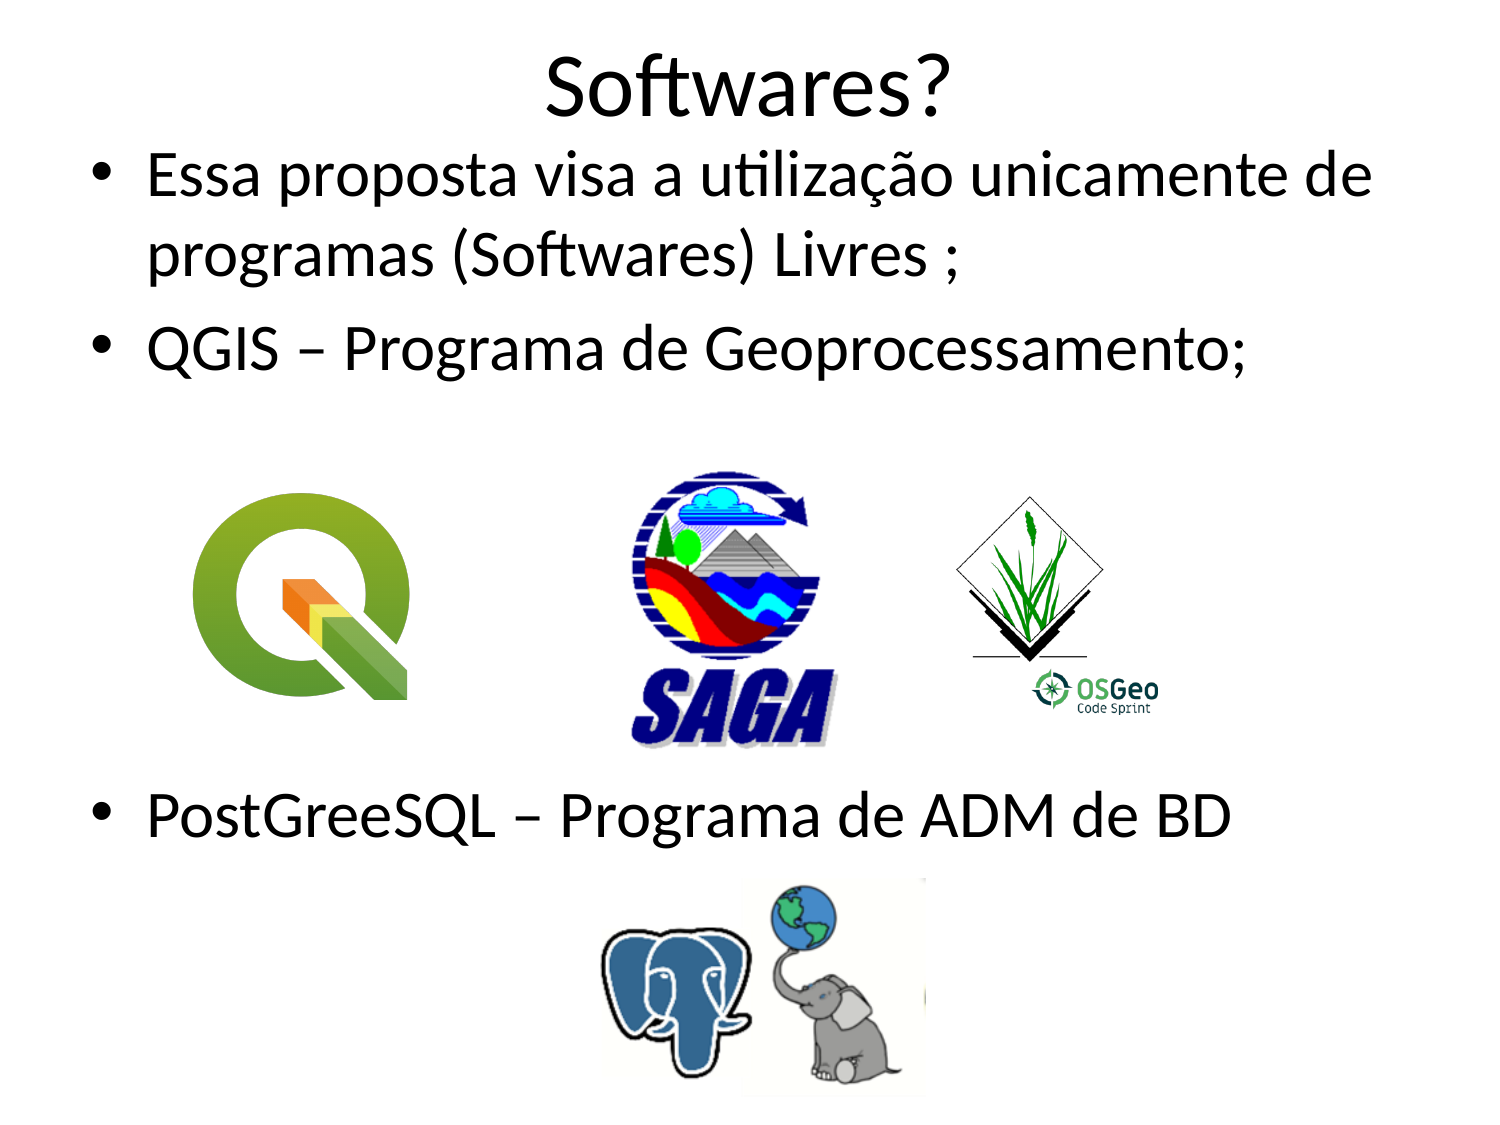

# Softwares?
Essa proposta visa a utilização unicamente de programas (Softwares) Livres ;
QGIS – Programa de Geoprocessamento;
PostGreeSQL – Programa de ADM de BD